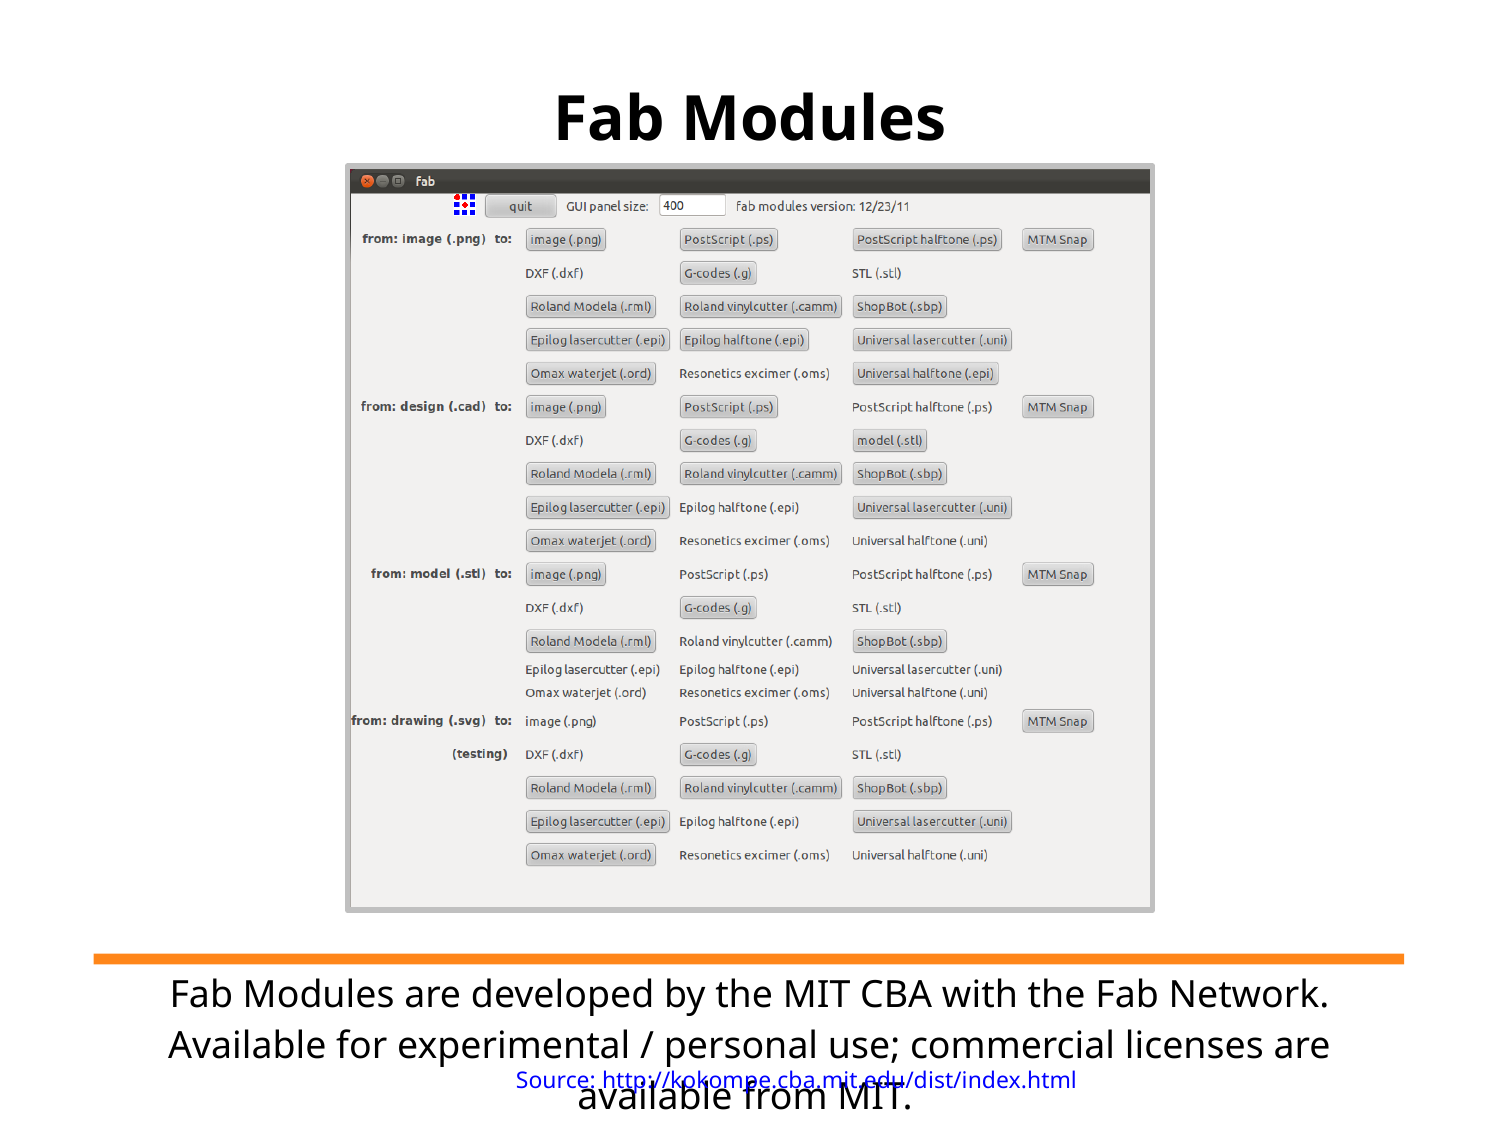

# Fab Modules
Fab Modules are developed by the MIT CBA with the Fab Network. Available for experimental / personal use; commercial licenses are available from MIT.
Source: http://kokompe.cba.mit.edu/dist/index.html